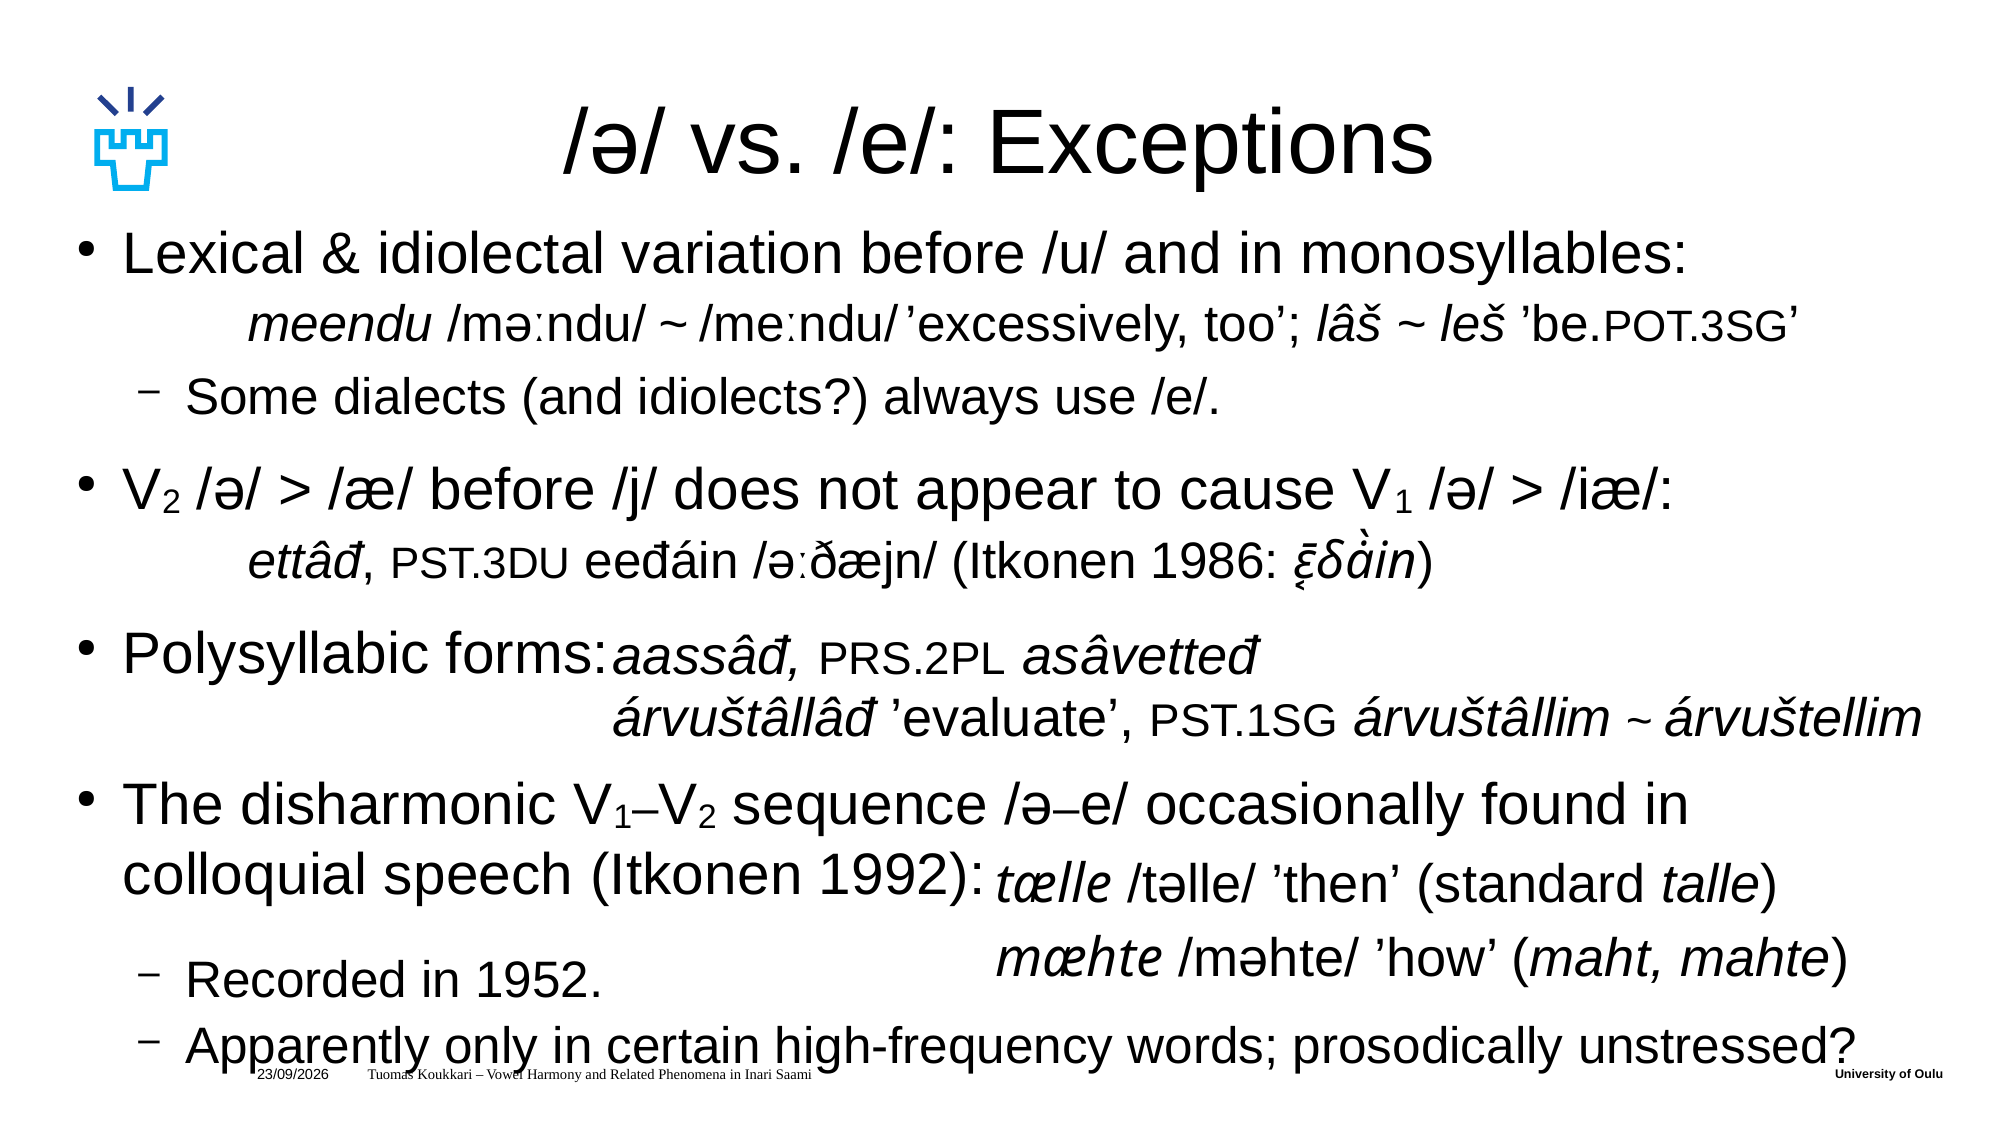

/ə/ vs. /e/: Exceptions
# Lexical & idiolectal variation before /u/ and in monosyllables:
meendu /məːndu/ ~ /meːndu/ ’excessively, too’; lâš ~ leš ’be.POT.3SG’
Some dialects (and idiolects?) always use /e/.
V2 /ə/ > /æ/ before /j/ does not appear to cause V1 /ə/ > /iæ/:
ettâđ, PST.3DU eeđáin /əːðæjn/ (Itkonen 1986: ɛ͔̄δȧ̀in)
Polysyllabic forms:
The disharmonic V1–V2 sequence /ə–e/ occasionally found in
colloquial speech (Itkonen 1992):
Recorded in 1952.
Apparently only in certain high-frequency words; prosodically unstressed?
aassâđ, PRS.2PL asâvetteđ
árvuštâllâđ ’evaluate’, PST.1SG árvuštâllim ~ árvuštellim
tælle /təlle/ ’then’ (standard talle) mæhte /məhte/ ’how’ (maht, mahte)
https://github.com/tkoukkar/anaraskiela/blob/master/Koukkari_Tuomas-CIFUXIII-oovdanpyehtim.pdf